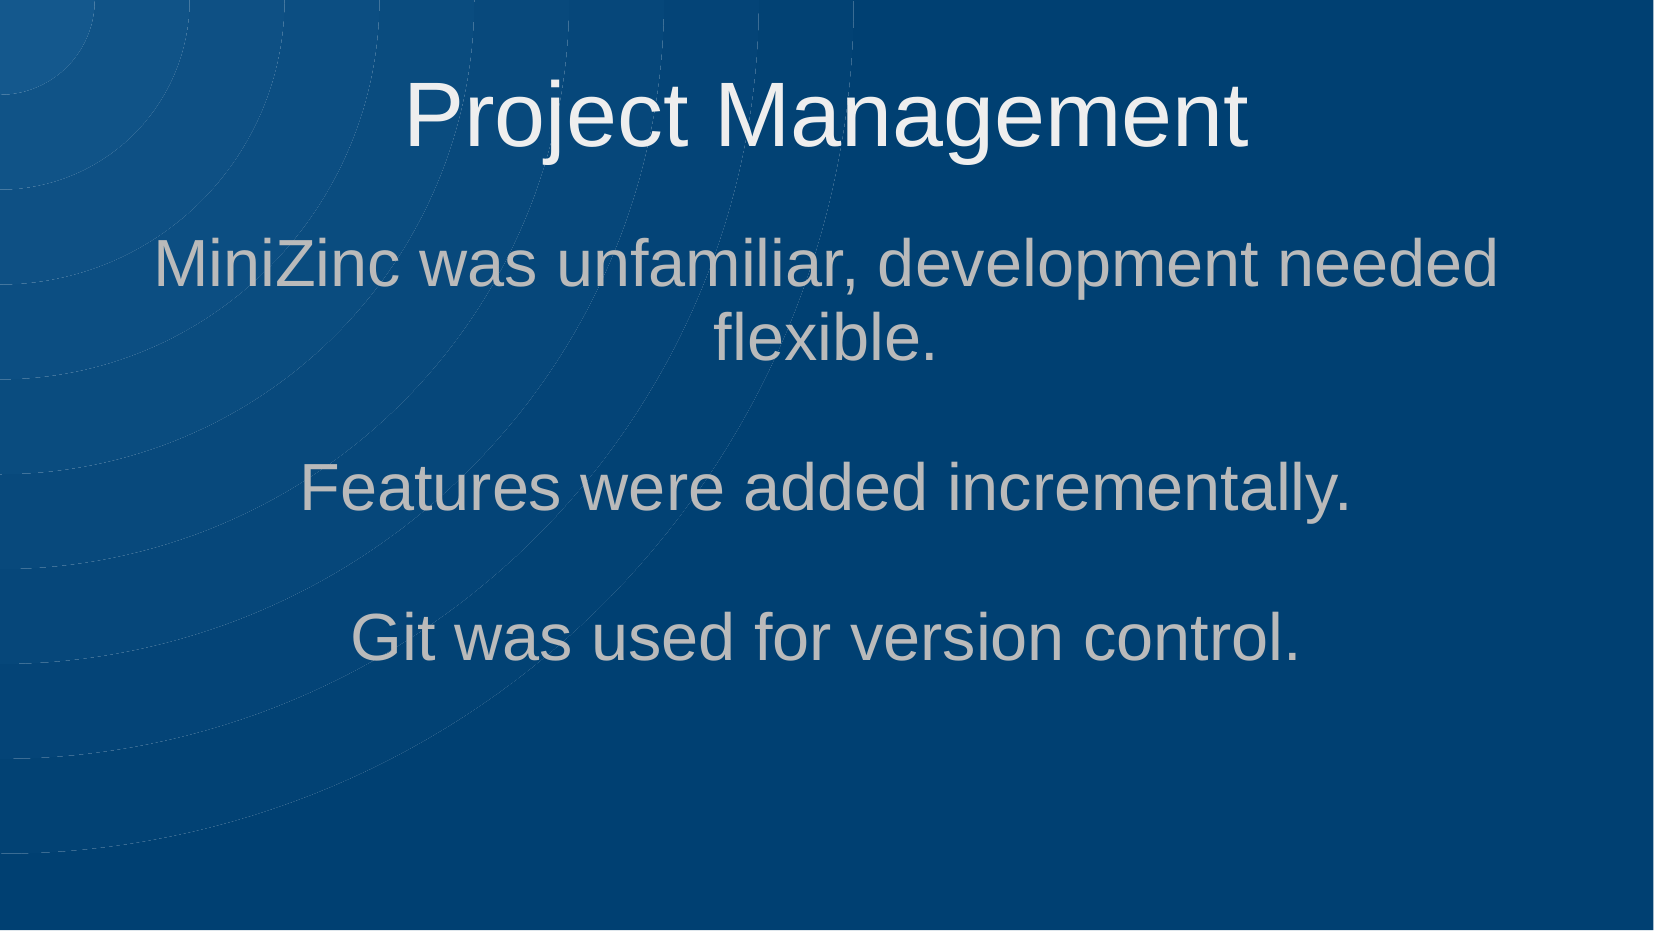

# Project Management
MiniZinc was unfamiliar, development needed flexible.
Features were added incrementally.
Git was used for version control.